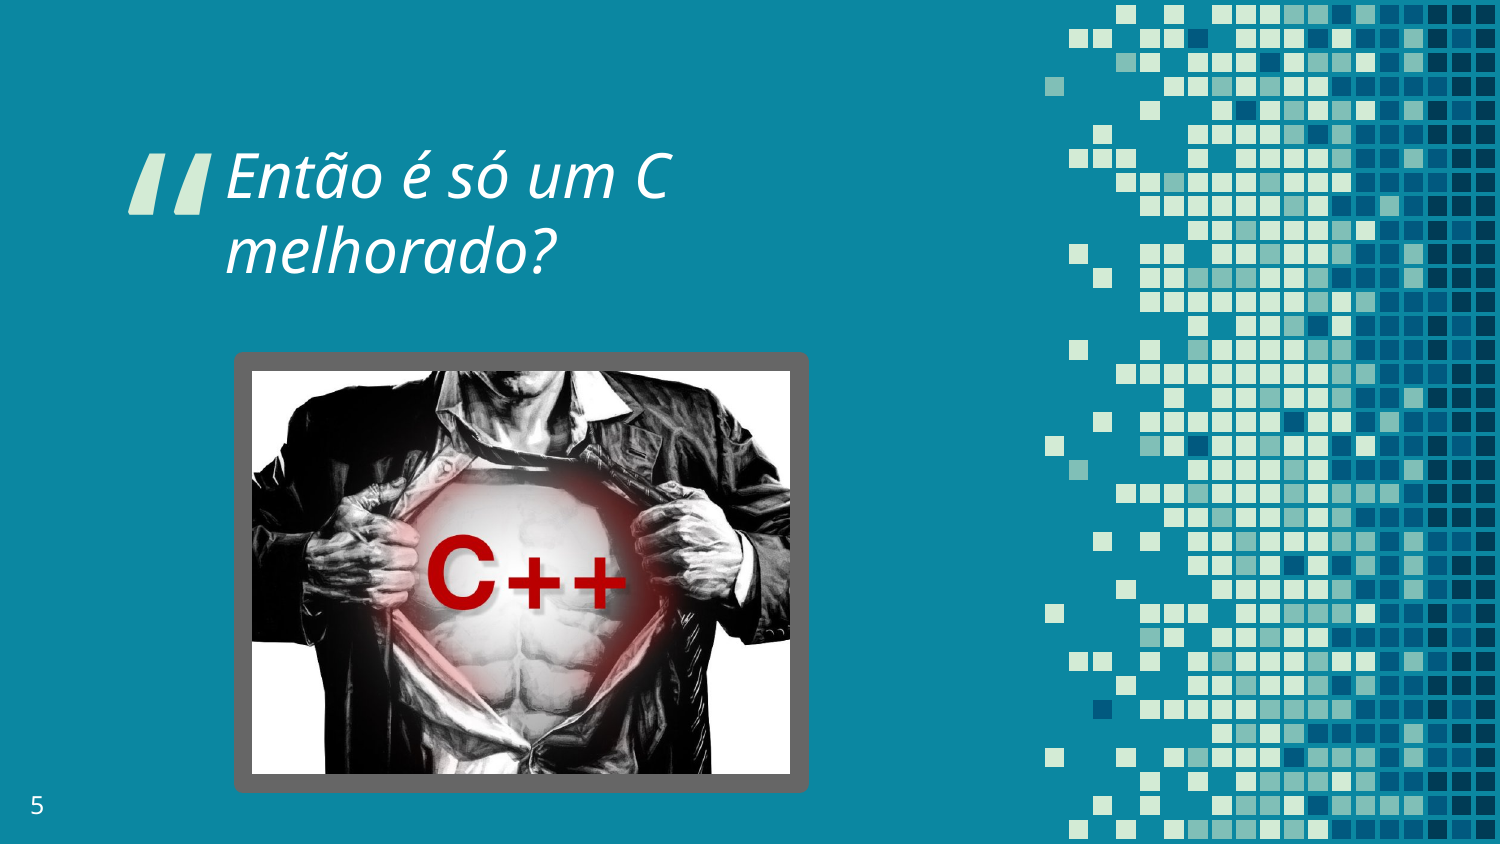

# Então é só um C melhorado?